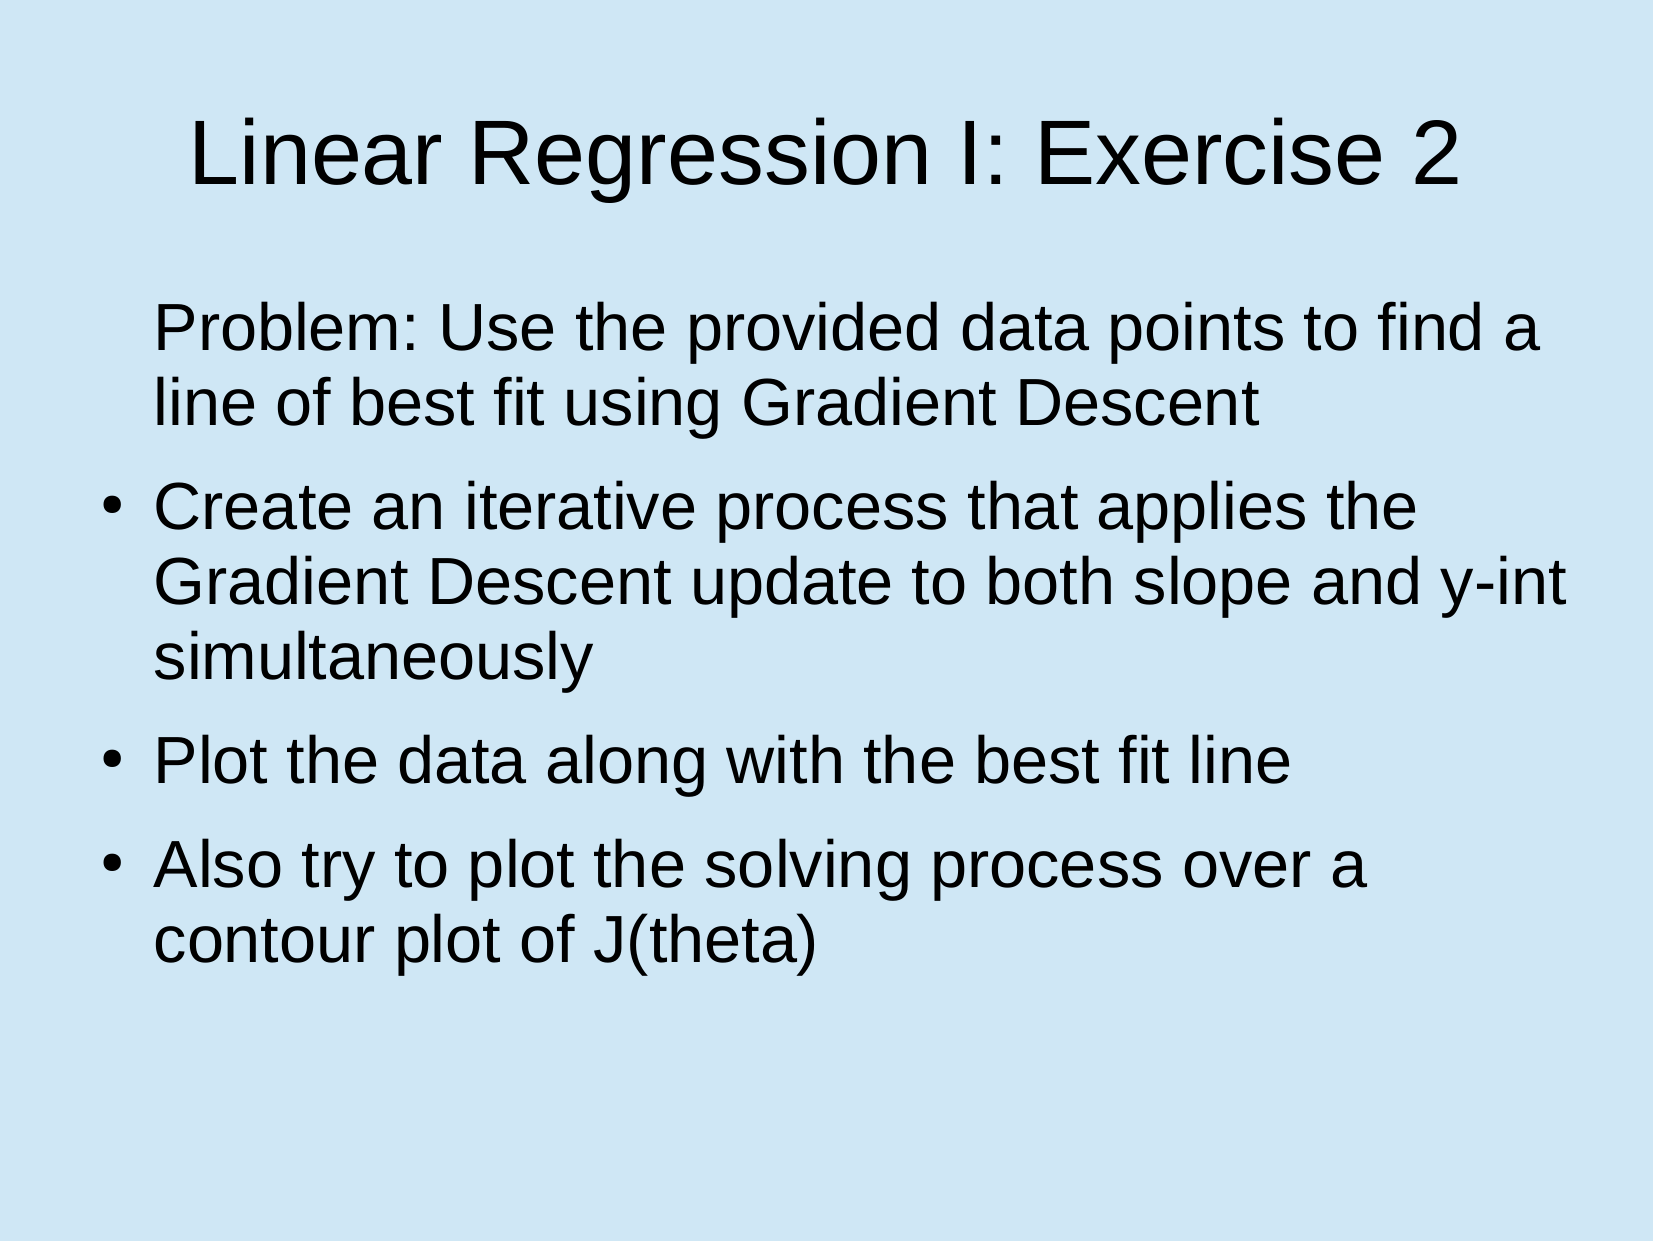

# Linear Regression I: Exercise 2
Problem: Use the provided data points to find a line of best fit using Gradient Descent
Create an iterative process that applies the Gradient Descent update to both slope and y-int simultaneously
Plot the data along with the best fit line
Also try to plot the solving process over a contour plot of J(theta)